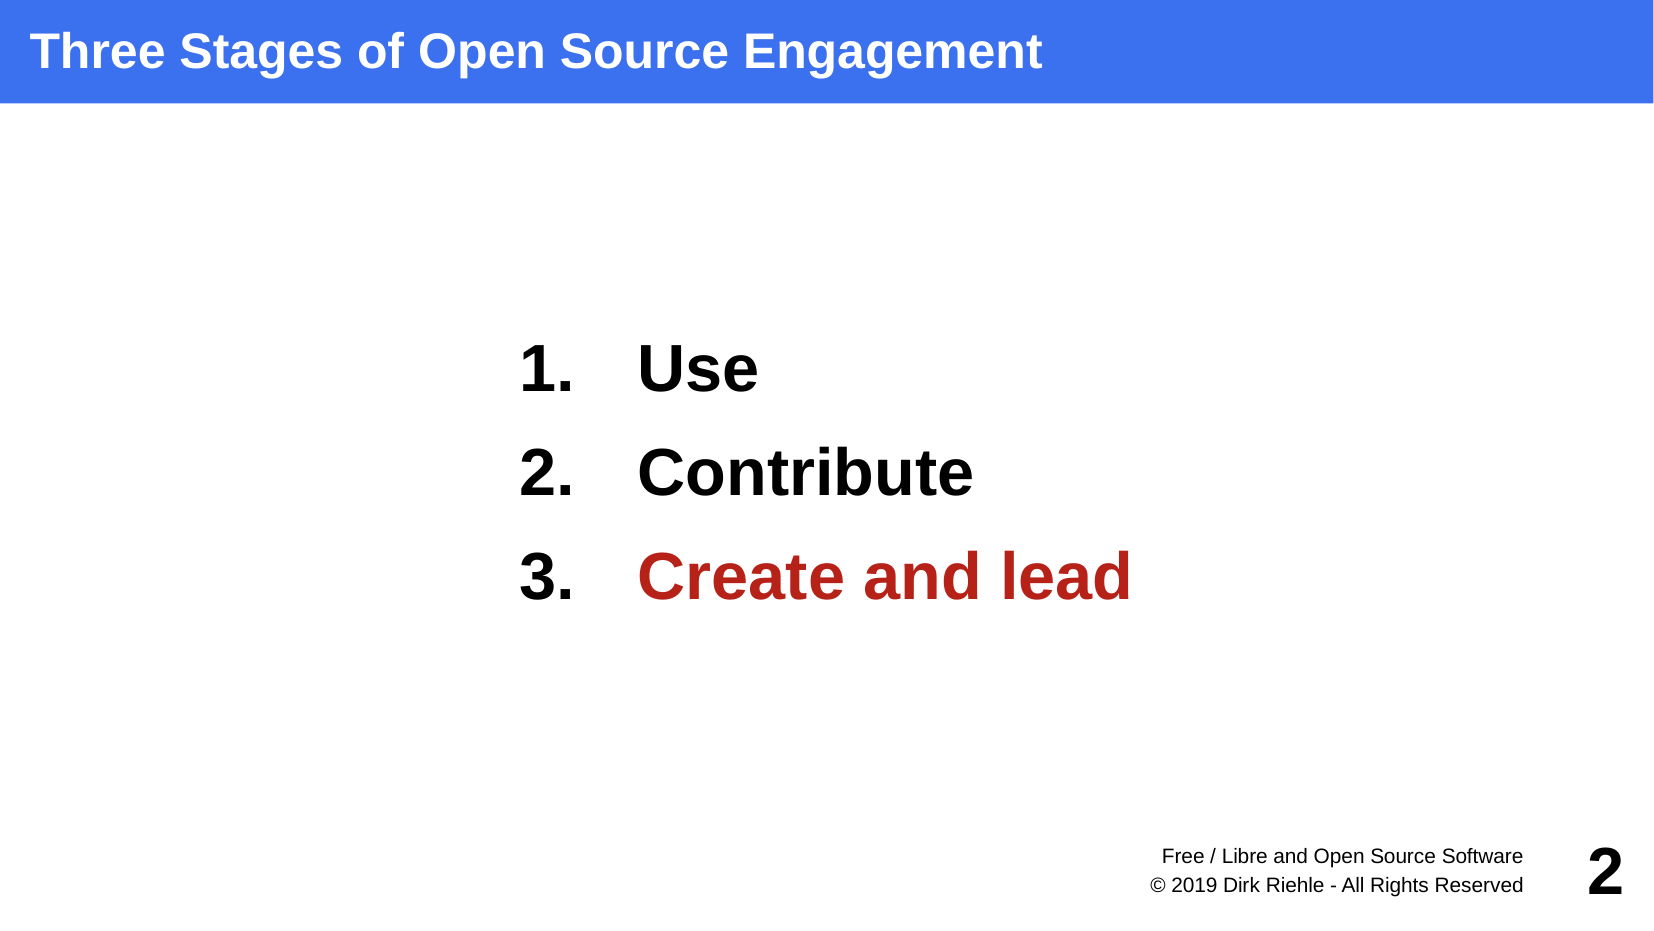

# Three Stages of Open Source Engagement
Use
Contribute
Create and lead
Free / Libre and Open Source Software
2
© 2019 Dirk Riehle - All Rights Reserved